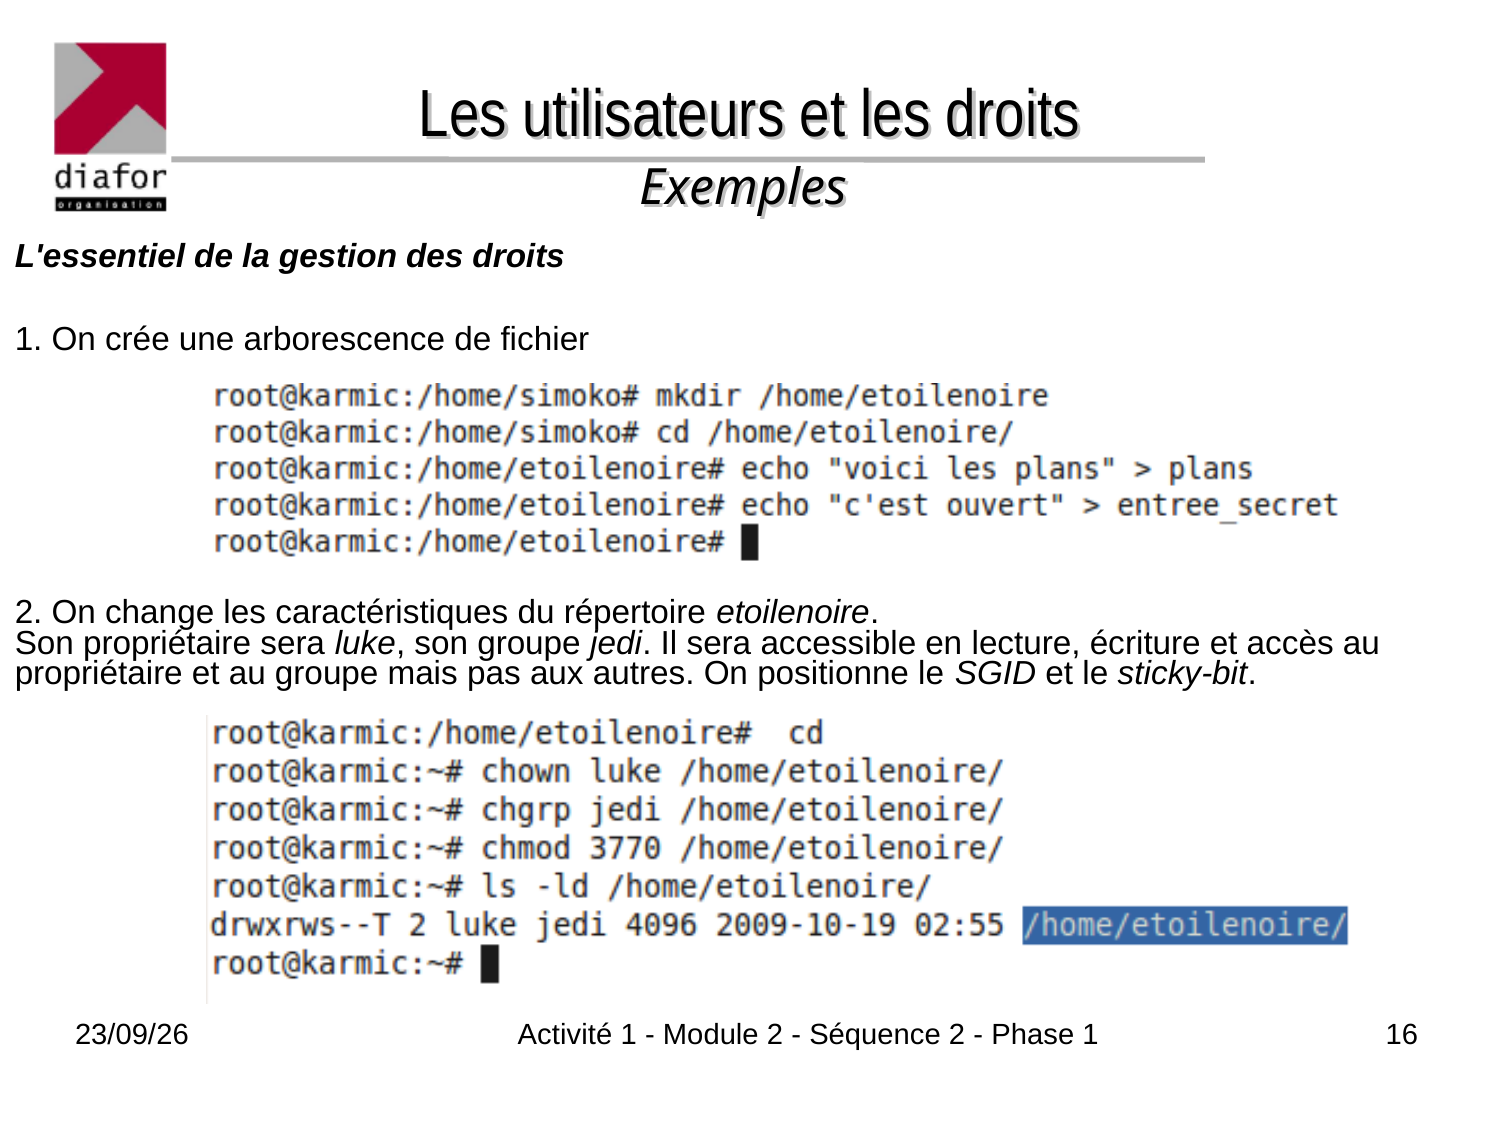

# Les utilisateurs et les droits Exemples
L'essentiel de la gestion des droits
1. On crée une arborescence de fichier
2. On change les caractéristiques du répertoire etoilenoire.
Son propriétaire sera luke, son groupe jedi. Il sera accessible en lecture, écriture et accès au
propriétaire et au groupe mais pas aux autres. On positionne le SGID et le sticky-bit.
Activité 1 - Module 2 - Séquence 2 - Phase 1
16